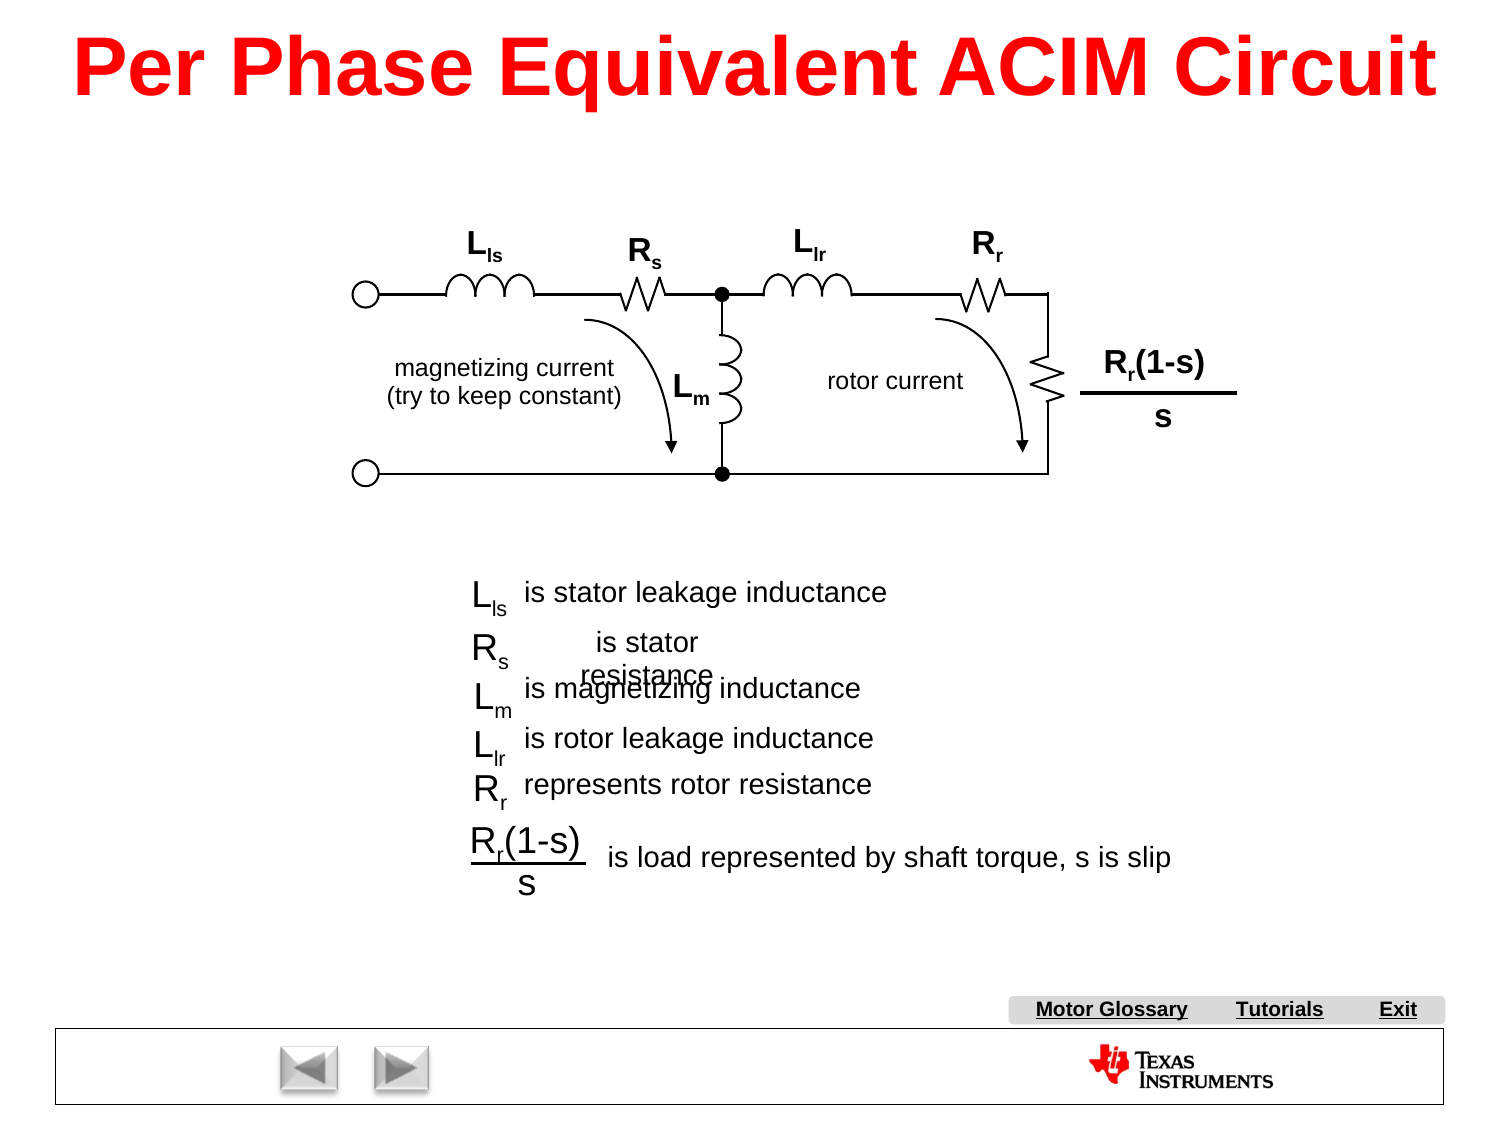

# Per Phase Equivalent ACIM Circuit
Llr
Lls
Rr
Rs
Rr(1-s)
s
magnetizing current
(try to keep constant)
Lm
rotor current
Lls
is stator leakage inductance
Rs
is stator resistance
Lm
is magnetizing inductance
Llr
is rotor leakage inductance
Rr
represents rotor resistance
Rr(1-s)
is load represented by shaft torque, s is slip
s